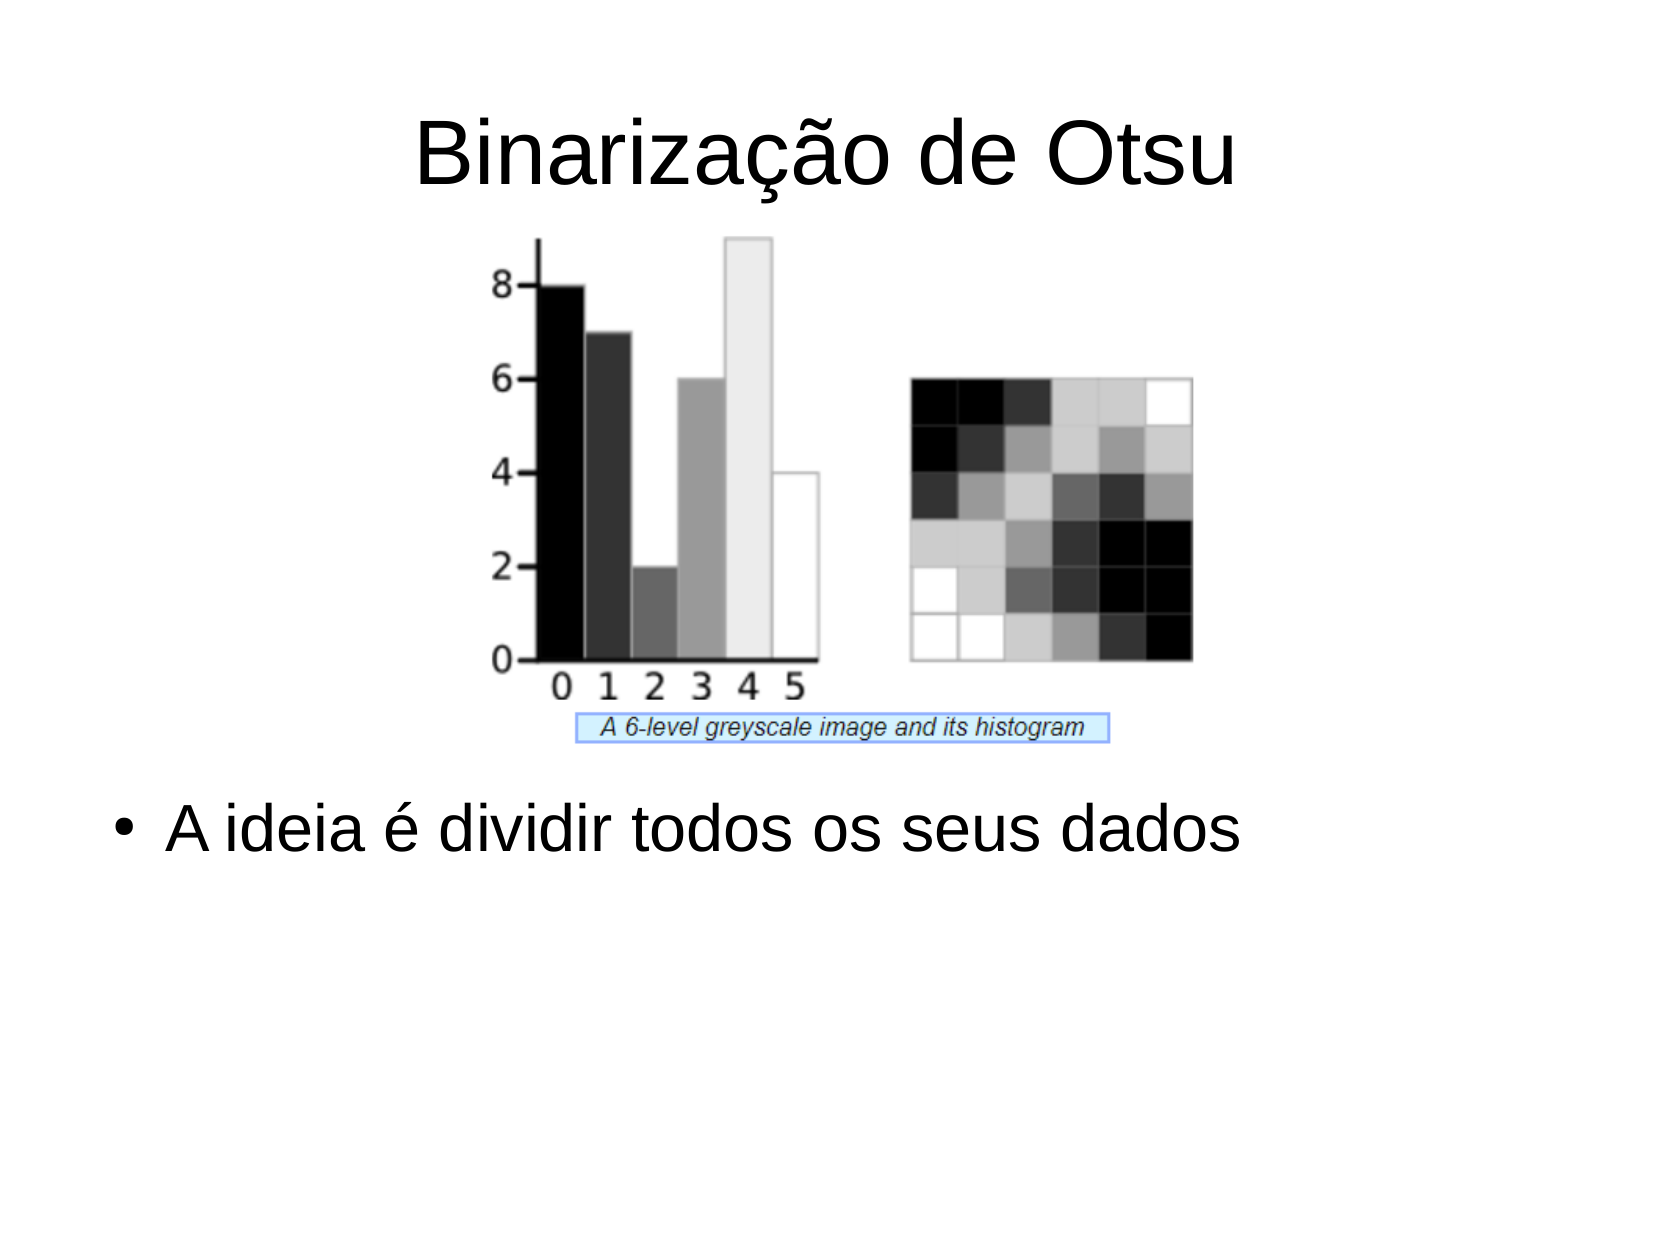

# Binarização de Otsu
A ideia é dividir todos os seus dados